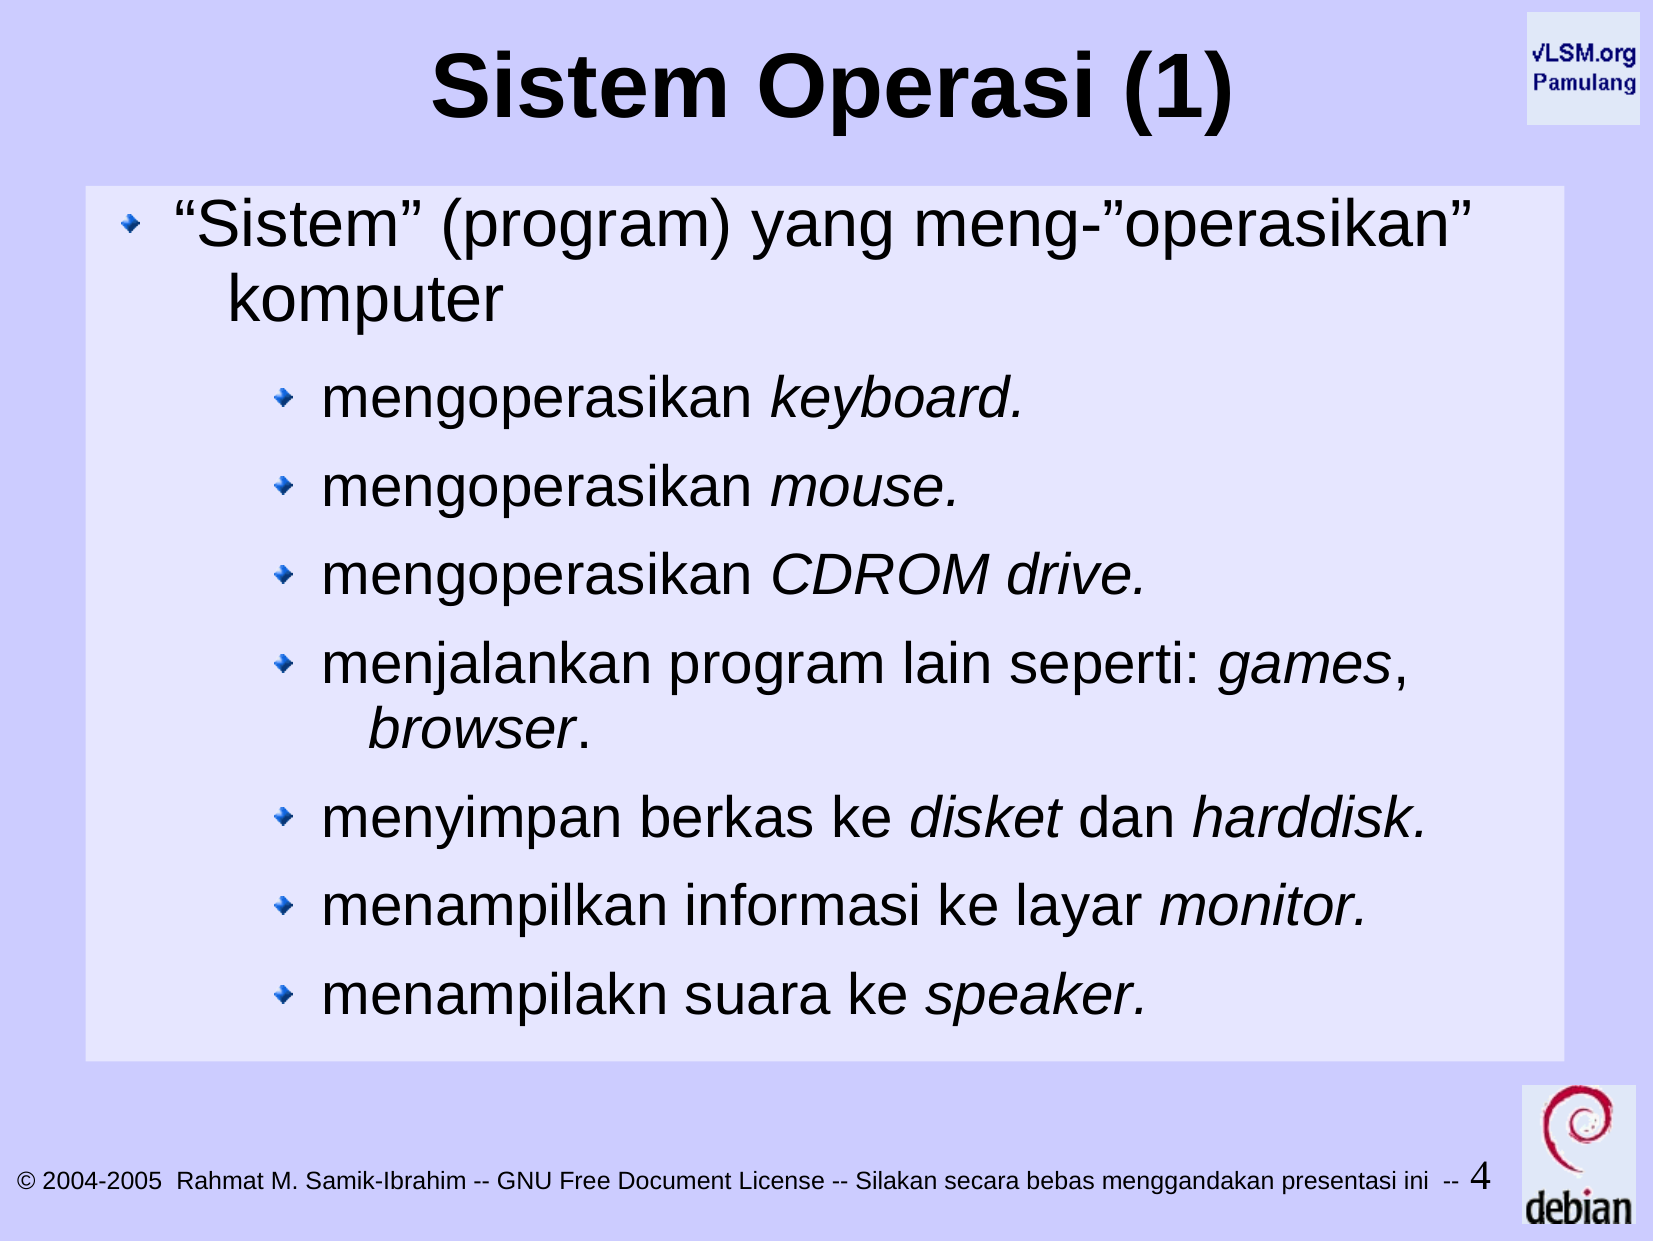

# Sistem Operasi (1)
“Sistem” (program) yang meng-”operasikan” komputer
mengoperasikan keyboard.
mengoperasikan mouse.
mengoperasikan CDROM drive.
menjalankan program lain seperti: games, browser.
menyimpan berkas ke disket dan harddisk.
menampilkan informasi ke layar monitor.
menampilakn suara ke speaker.